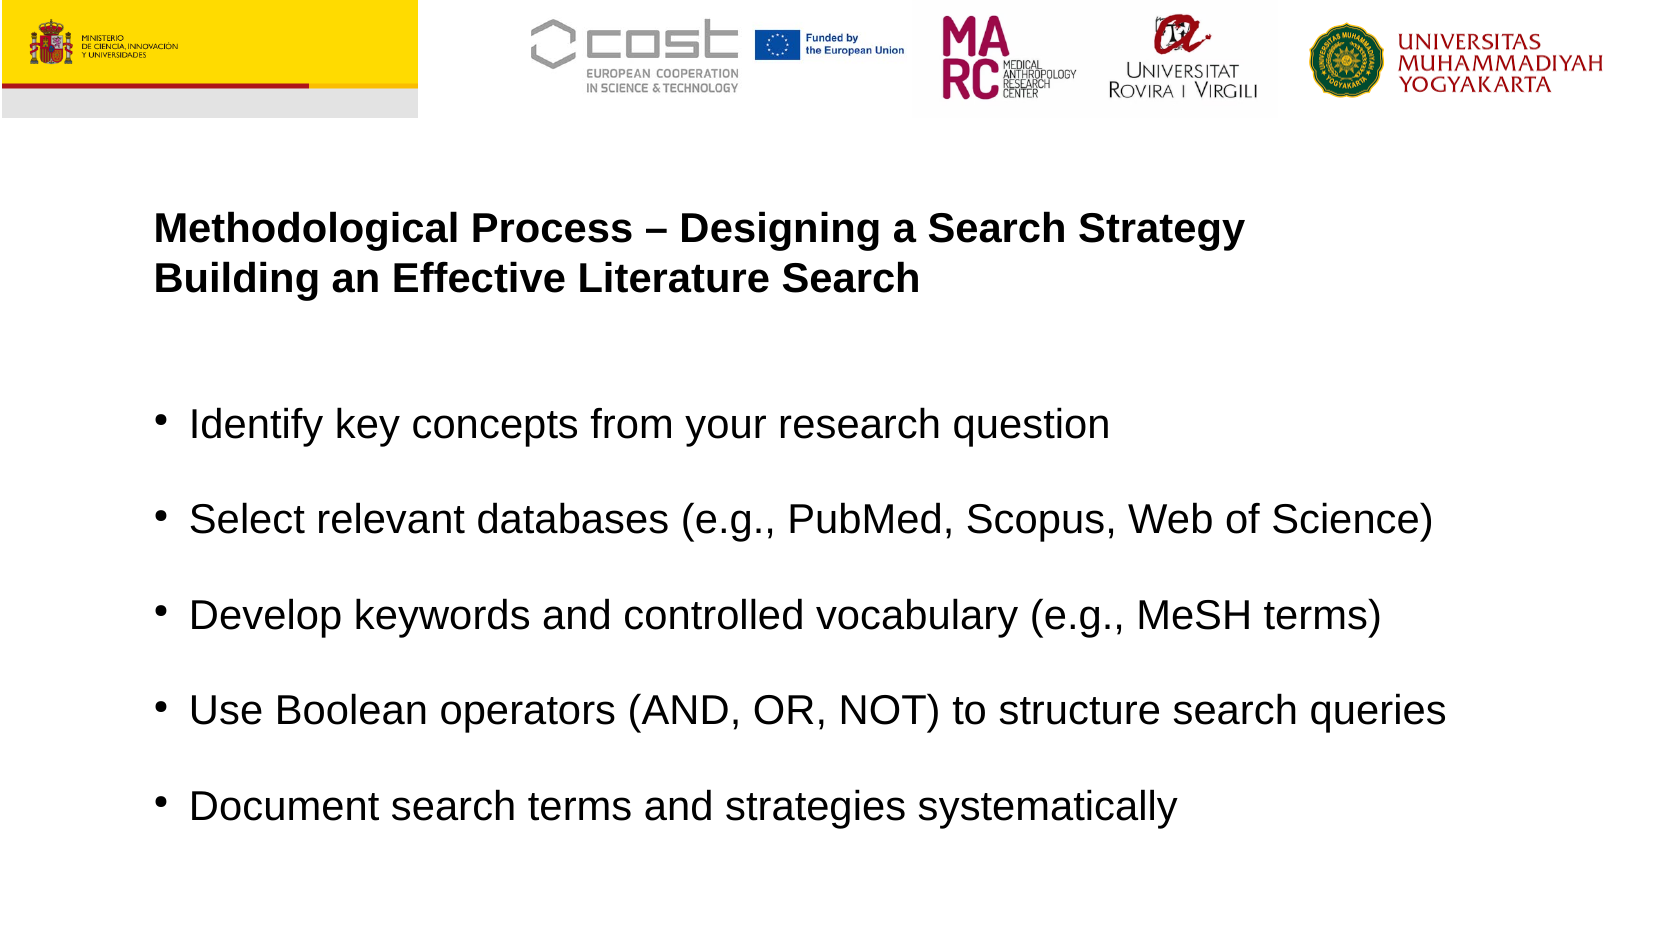

Methodological Process – Designing a Search Strategy
Building an Effective Literature Search
Identify key concepts from your research question
Select relevant databases (e.g., PubMed, Scopus, Web of Science)
Develop keywords and controlled vocabulary (e.g., MeSH terms)
Use Boolean operators (AND, OR, NOT) to structure search queries
Document search terms and strategies systematically